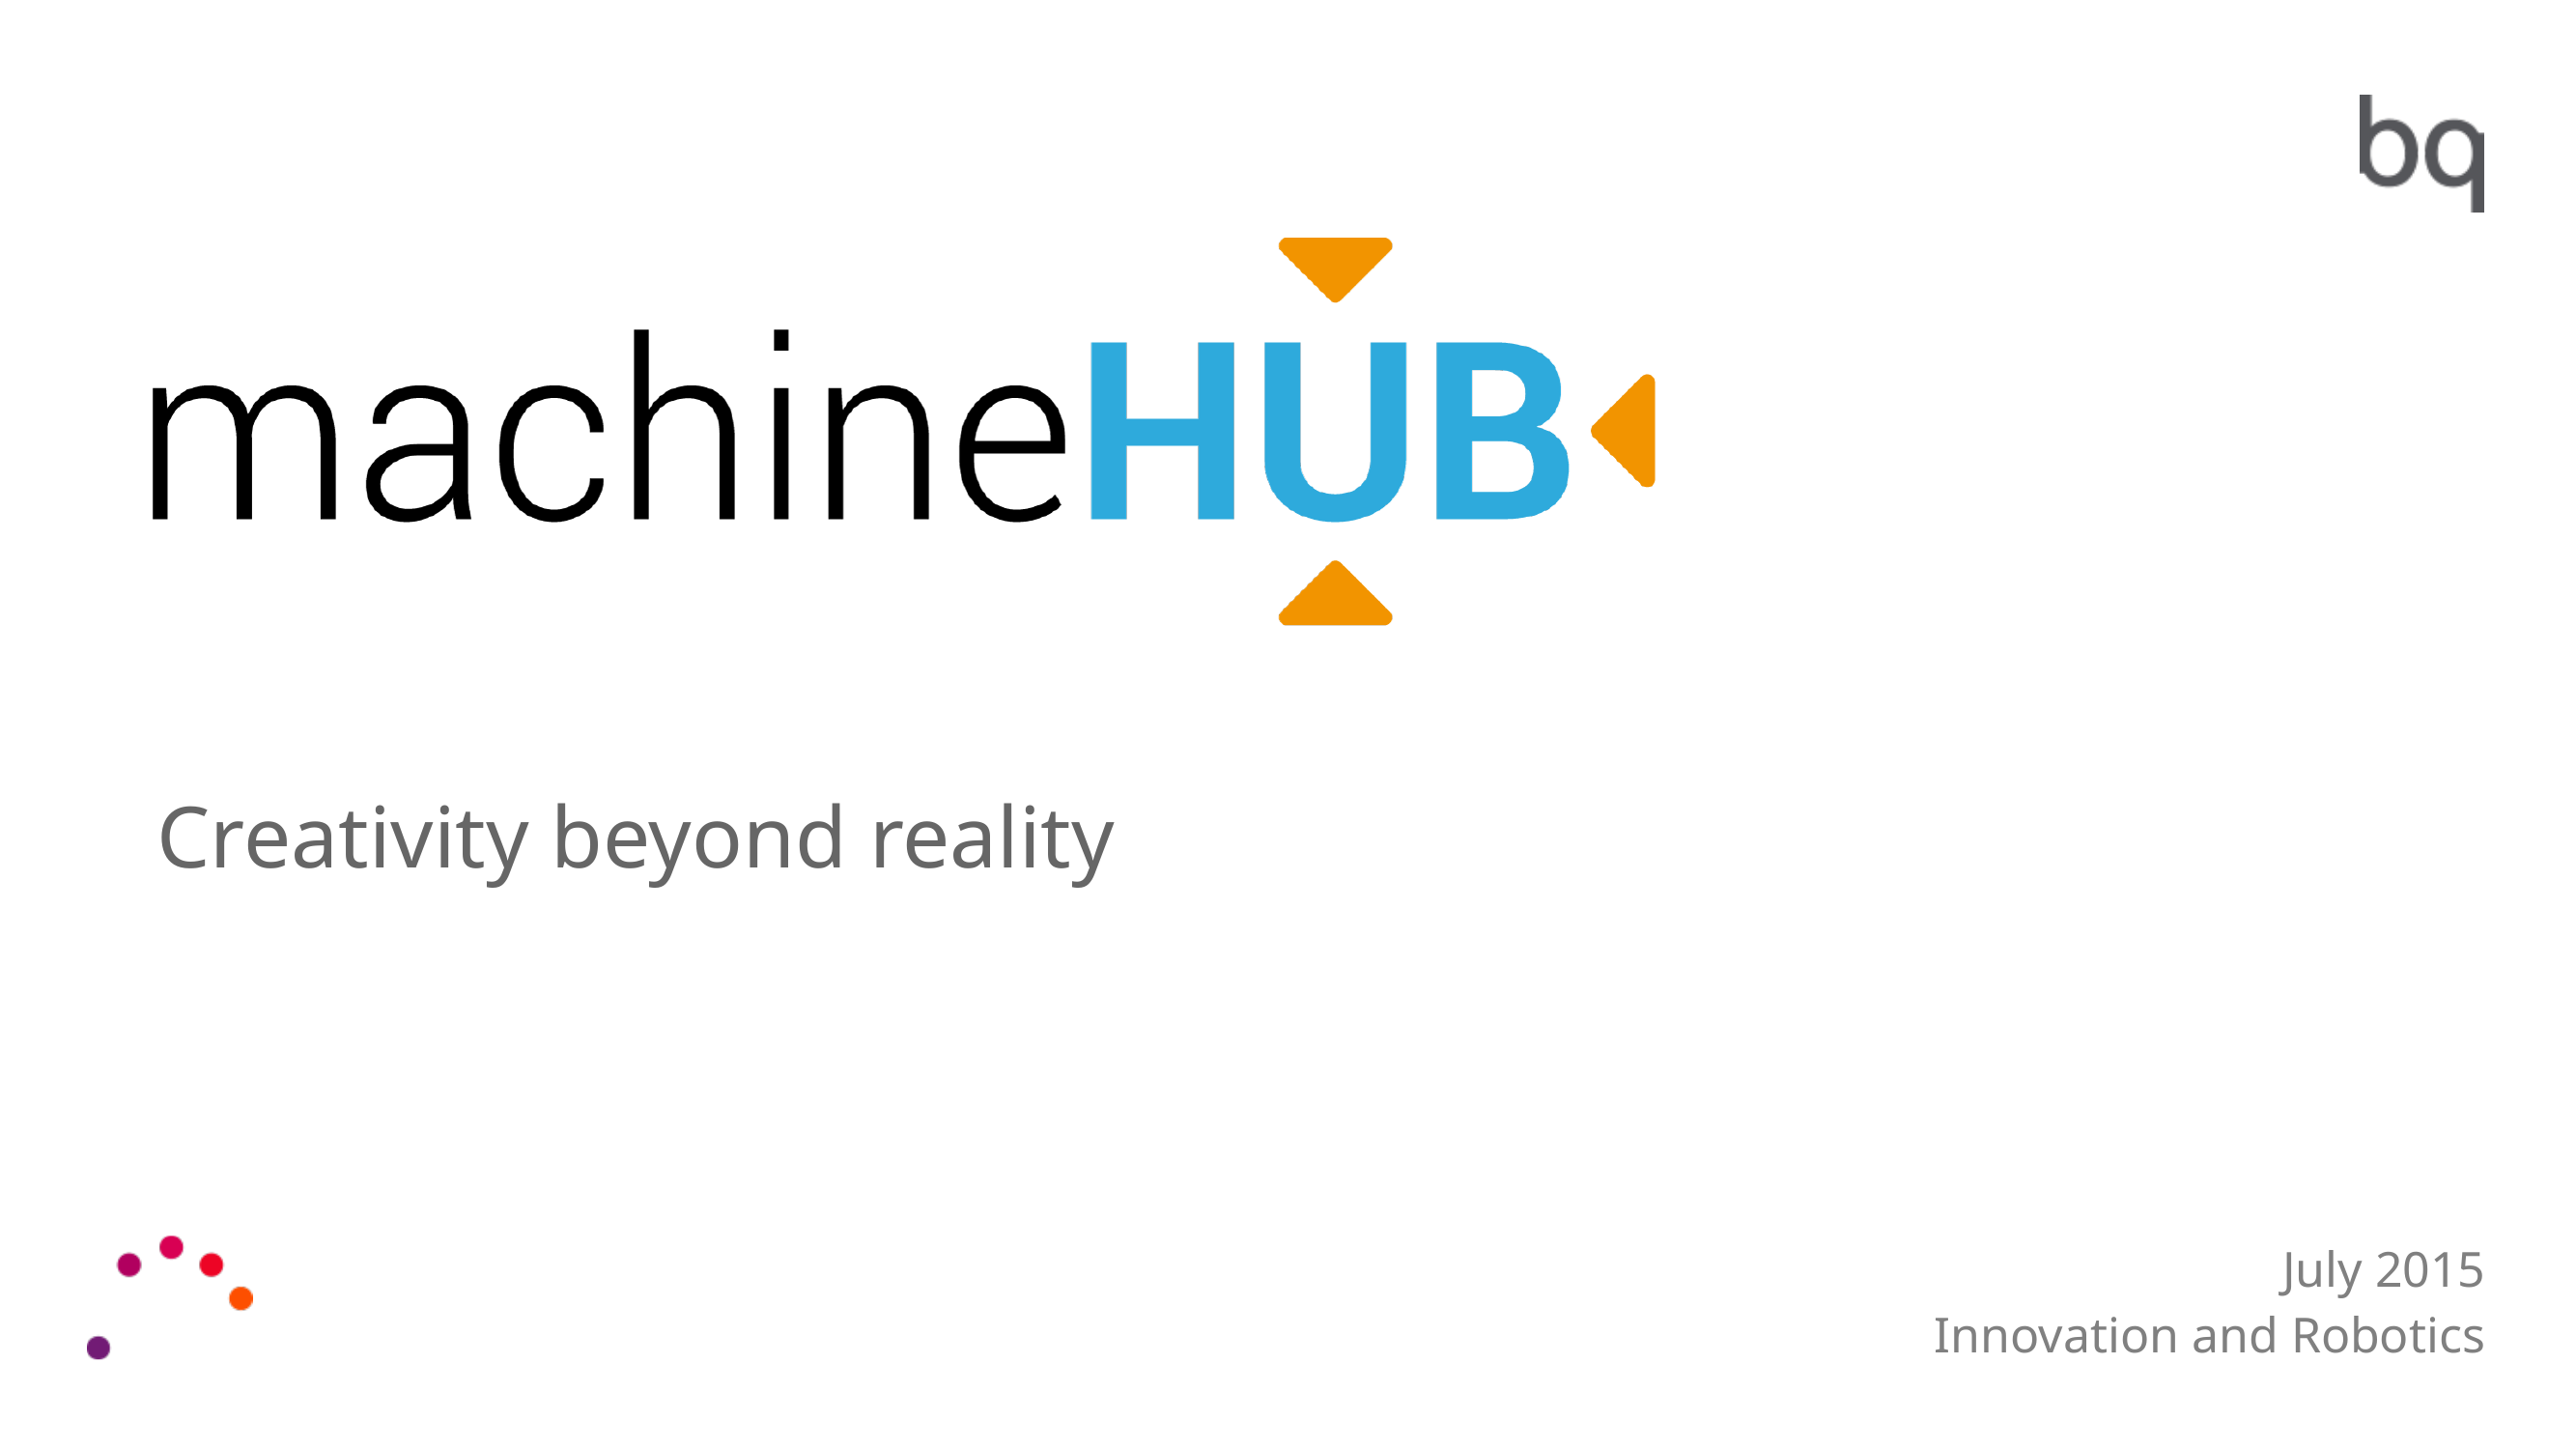

Creativity beyond reality
July 2015
Innovation and Robotics